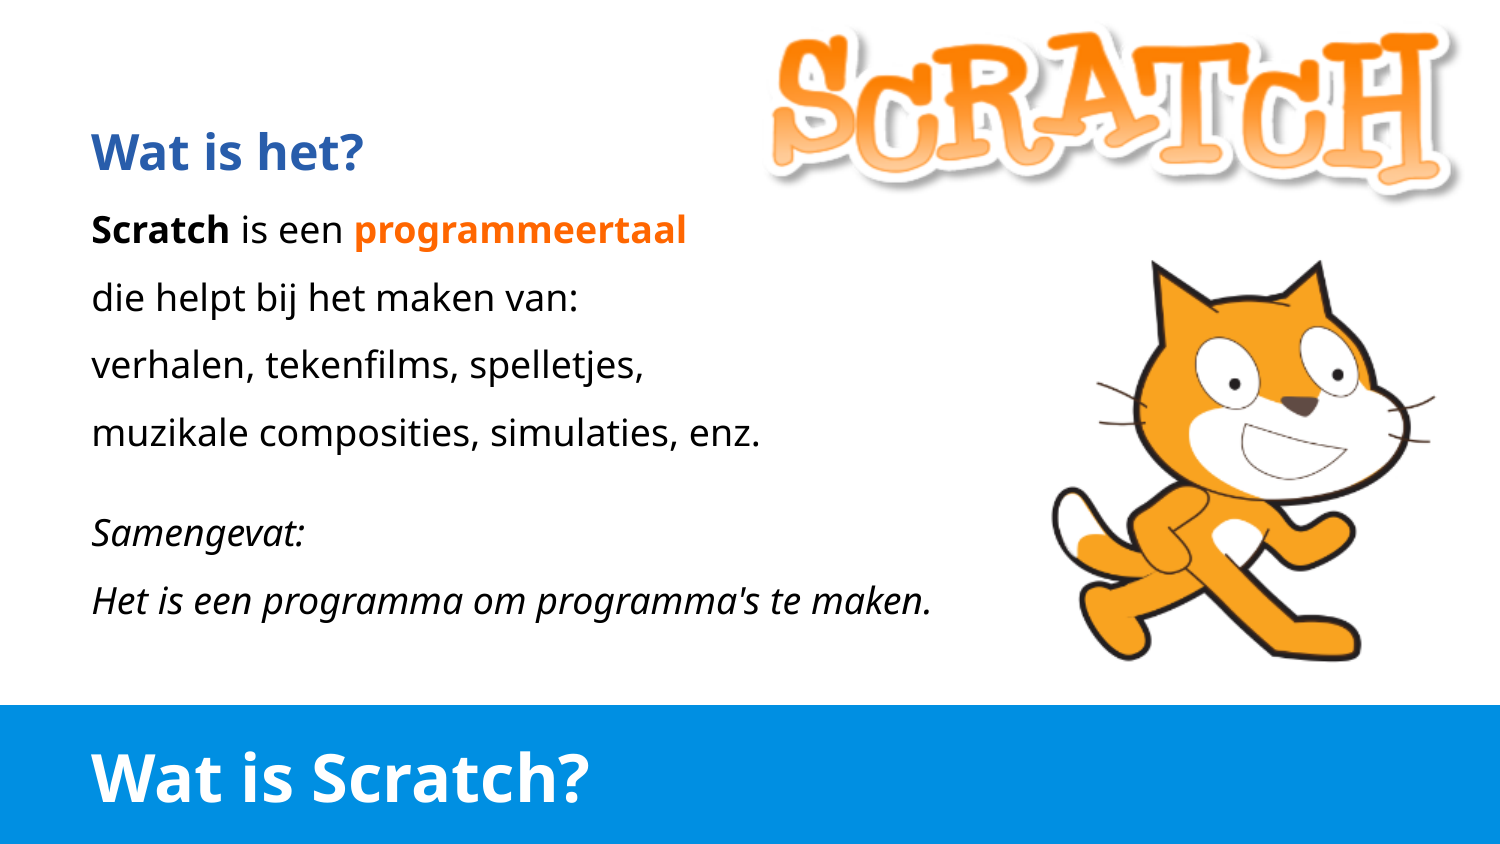

Wat is het?
Scratch is een programmeertaal
die helpt bij het maken van:
verhalen, tekenfilms, spelletjes,
muzikale composities, simulaties, enz.
Samengevat:
Het is een programma om programma's te maken.
# Wat is Scratch?